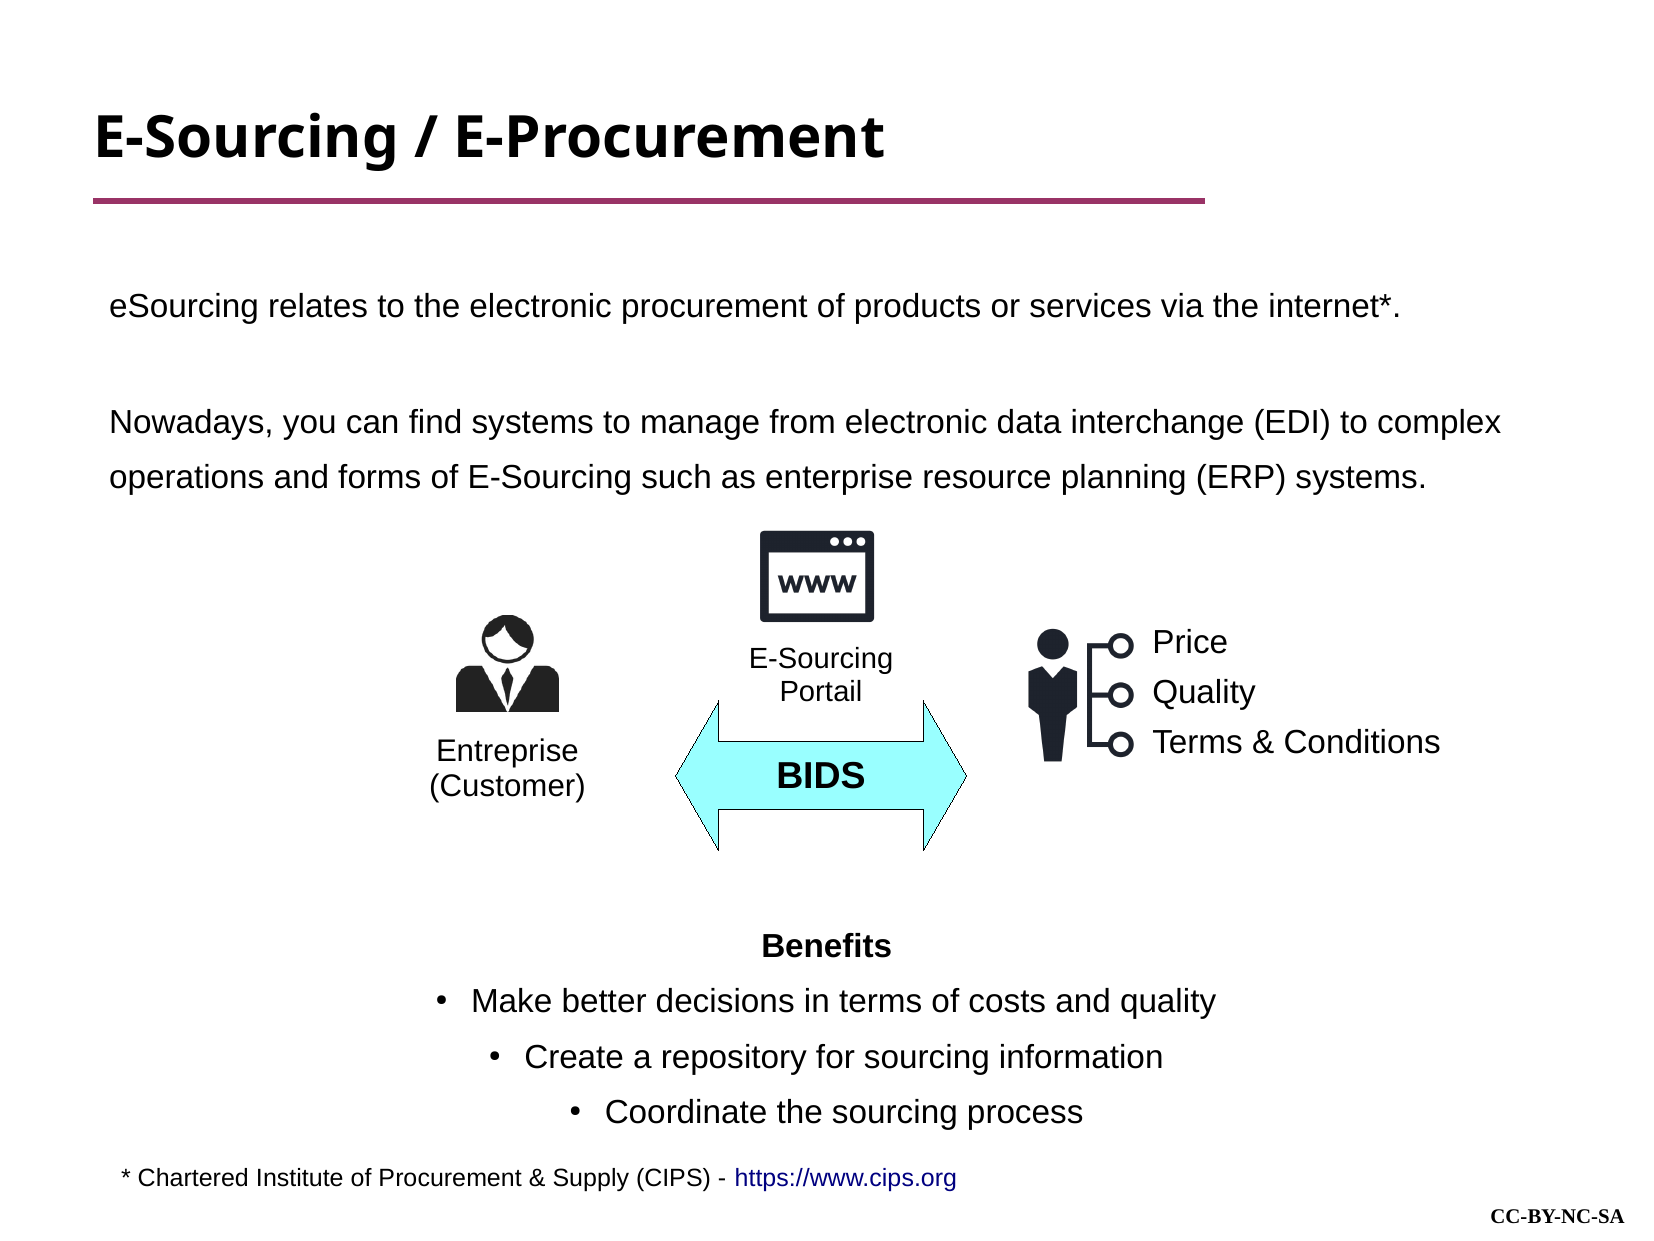

# E-Sourcing / E-Procurement
eSourcing relates to the electronic procurement of products or services via the internet*.
Nowadays, you can find systems to manage from electronic data interchange (EDI) to complex operations and forms of E-Sourcing such as enterprise resource planning (ERP) systems.
Benefits
Make better decisions in terms of costs and quality
Create a repository for sourcing information
Coordinate the sourcing process
E-Sourcing Portail
Price
Quality
Terms & Conditions
Entreprise (Customer)
BIDS
* Chartered Institute of Procurement & Supply (CIPS) - https://www.cips.org